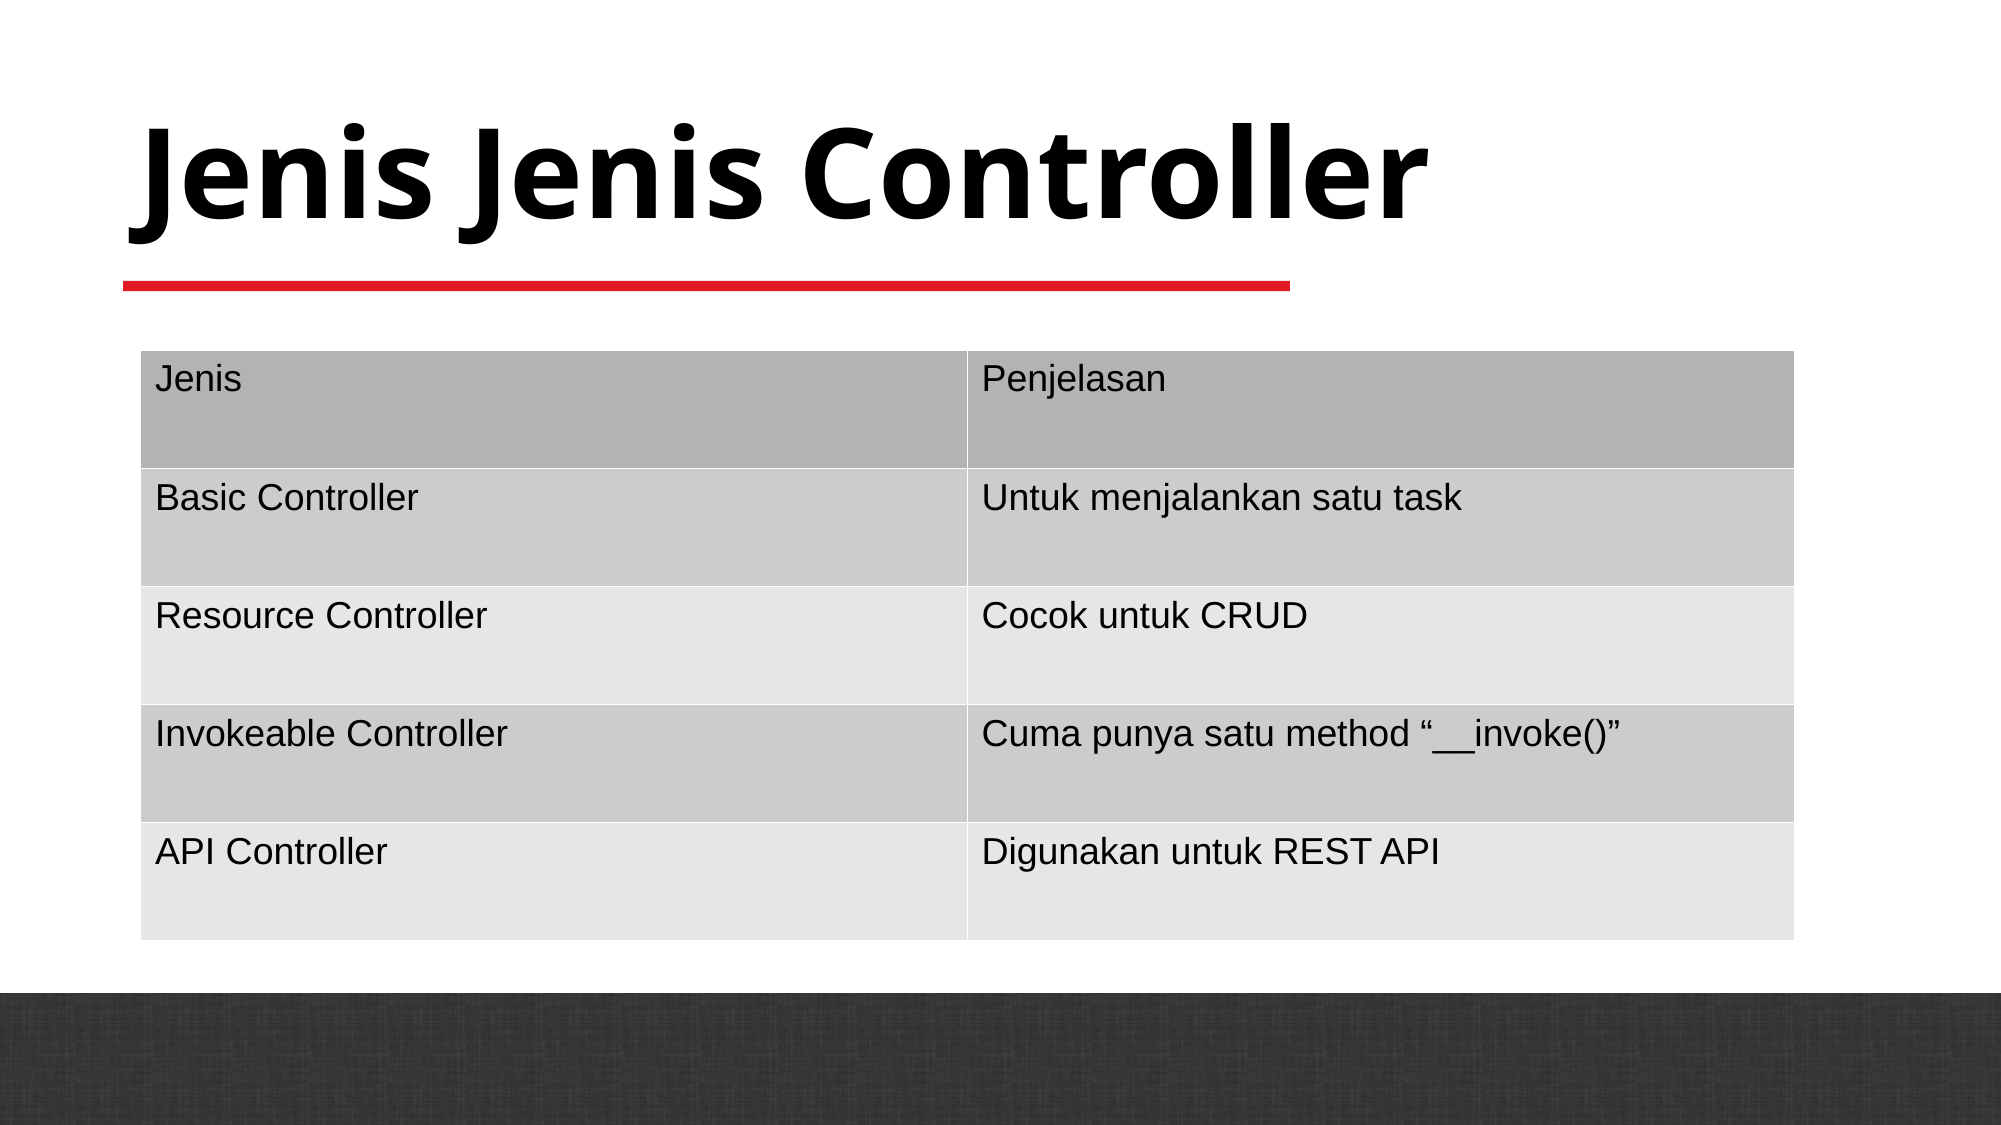

Jenis Jenis Controller
| Jenis | Penjelasan |
| --- | --- |
| Basic Controller | Untuk menjalankan satu task |
| Resource Controller | Cocok untuk CRUD |
| Invokeable Controller | Cuma punya satu method “\_\_invoke()” |
| API Controller | Digunakan untuk REST API |